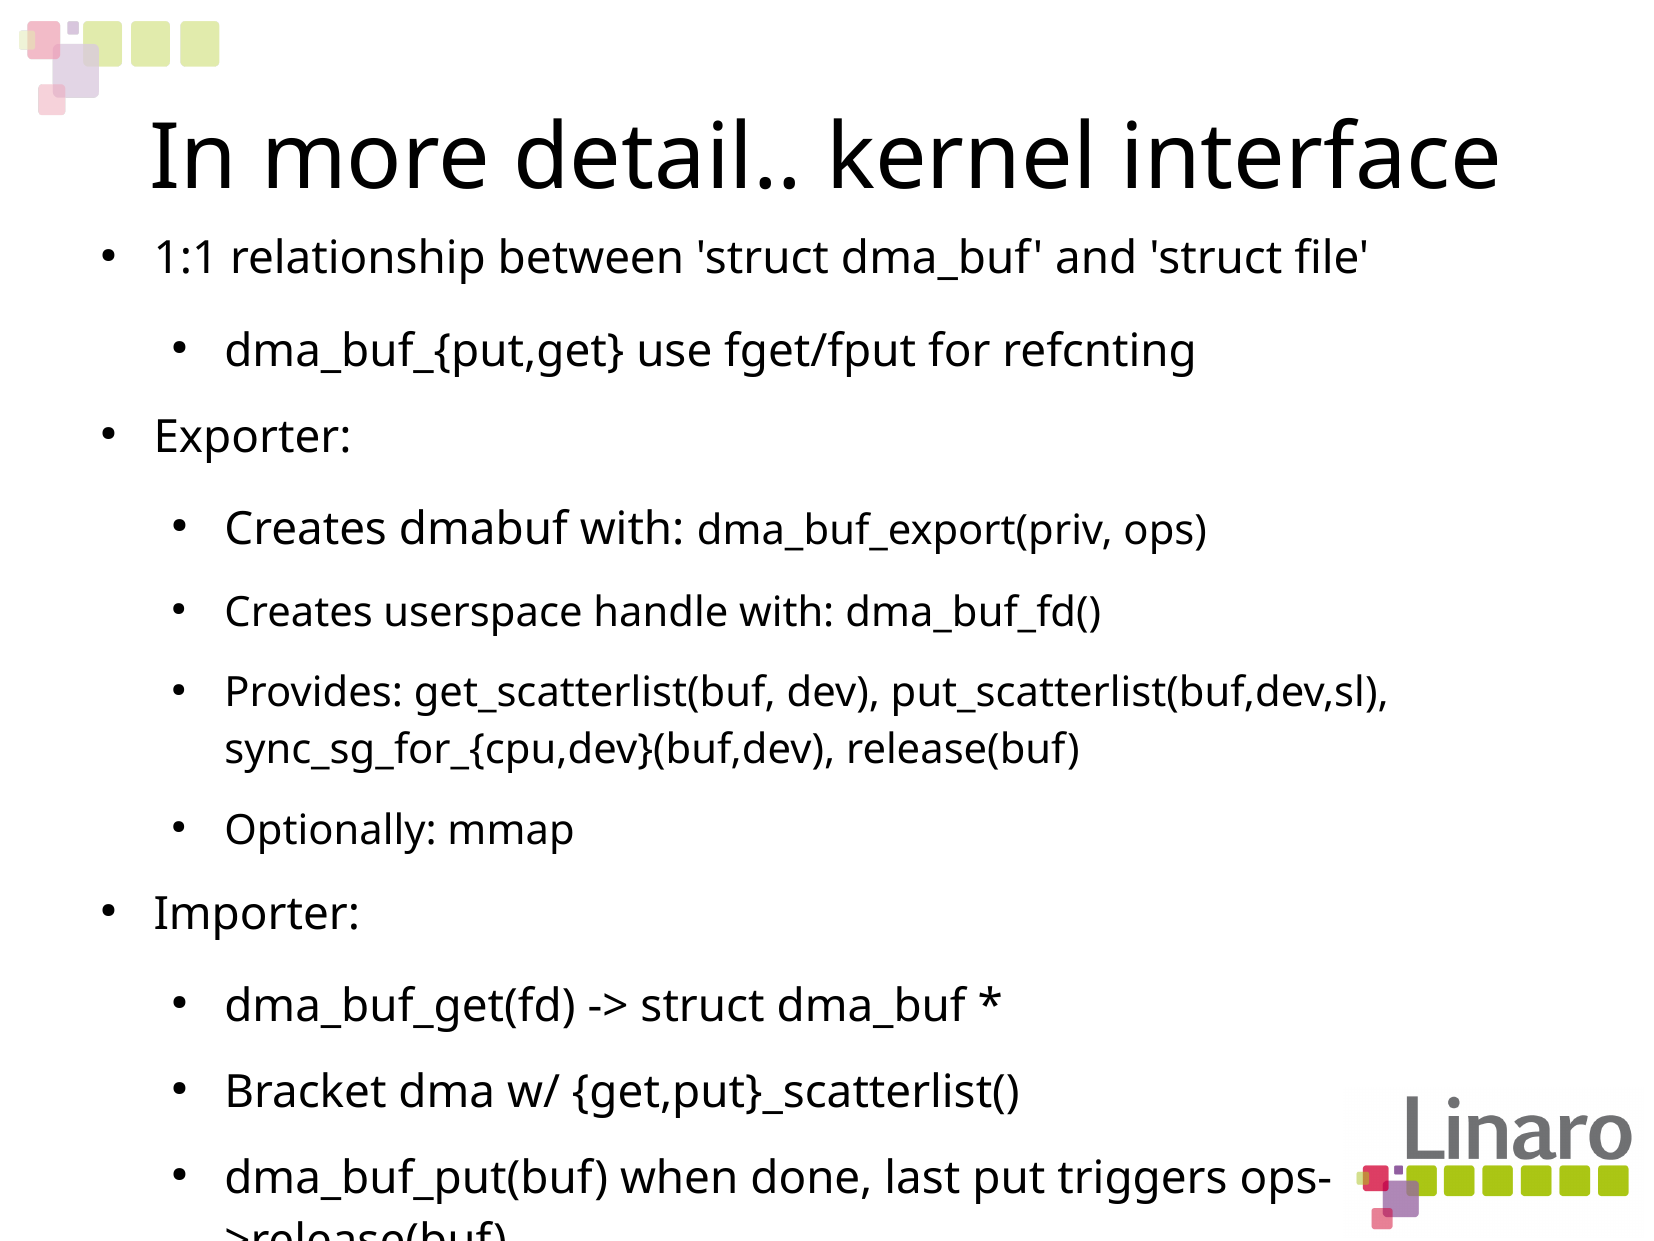

# In more detail.. kernel interface
1:1 relationship between 'struct dma_buf' and 'struct file'
dma_buf_{put,get} use fget/fput for refcnting
Exporter:
Creates dmabuf with: dma_buf_export(priv, ops)
Creates userspace handle with: dma_buf_fd()
Provides: get_scatterlist(buf, dev), put_scatterlist(buf,dev,sl), sync_sg_for_{cpu,dev}(buf,dev), release(buf)
Optionally: mmap
Importer:
dma_buf_get(fd) -> struct dma_buf *
Bracket dma w/ {get,put}_scatterlist()
dma_buf_put(buf) when done, last put triggers ops->release(buf)